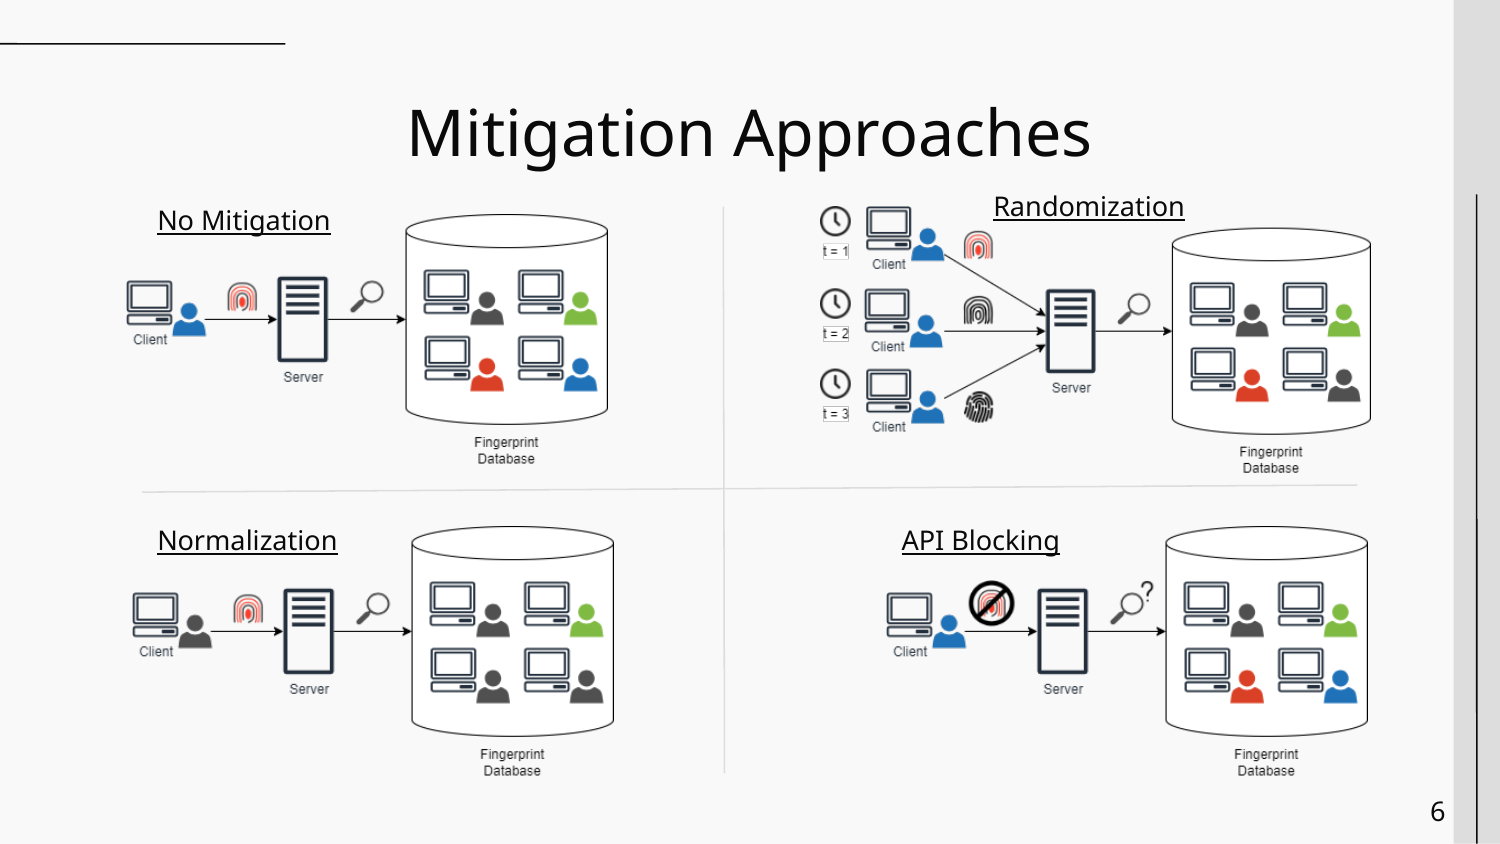

# Mitigation Approaches
Randomization
No Mitigation
Normalization
API Blocking